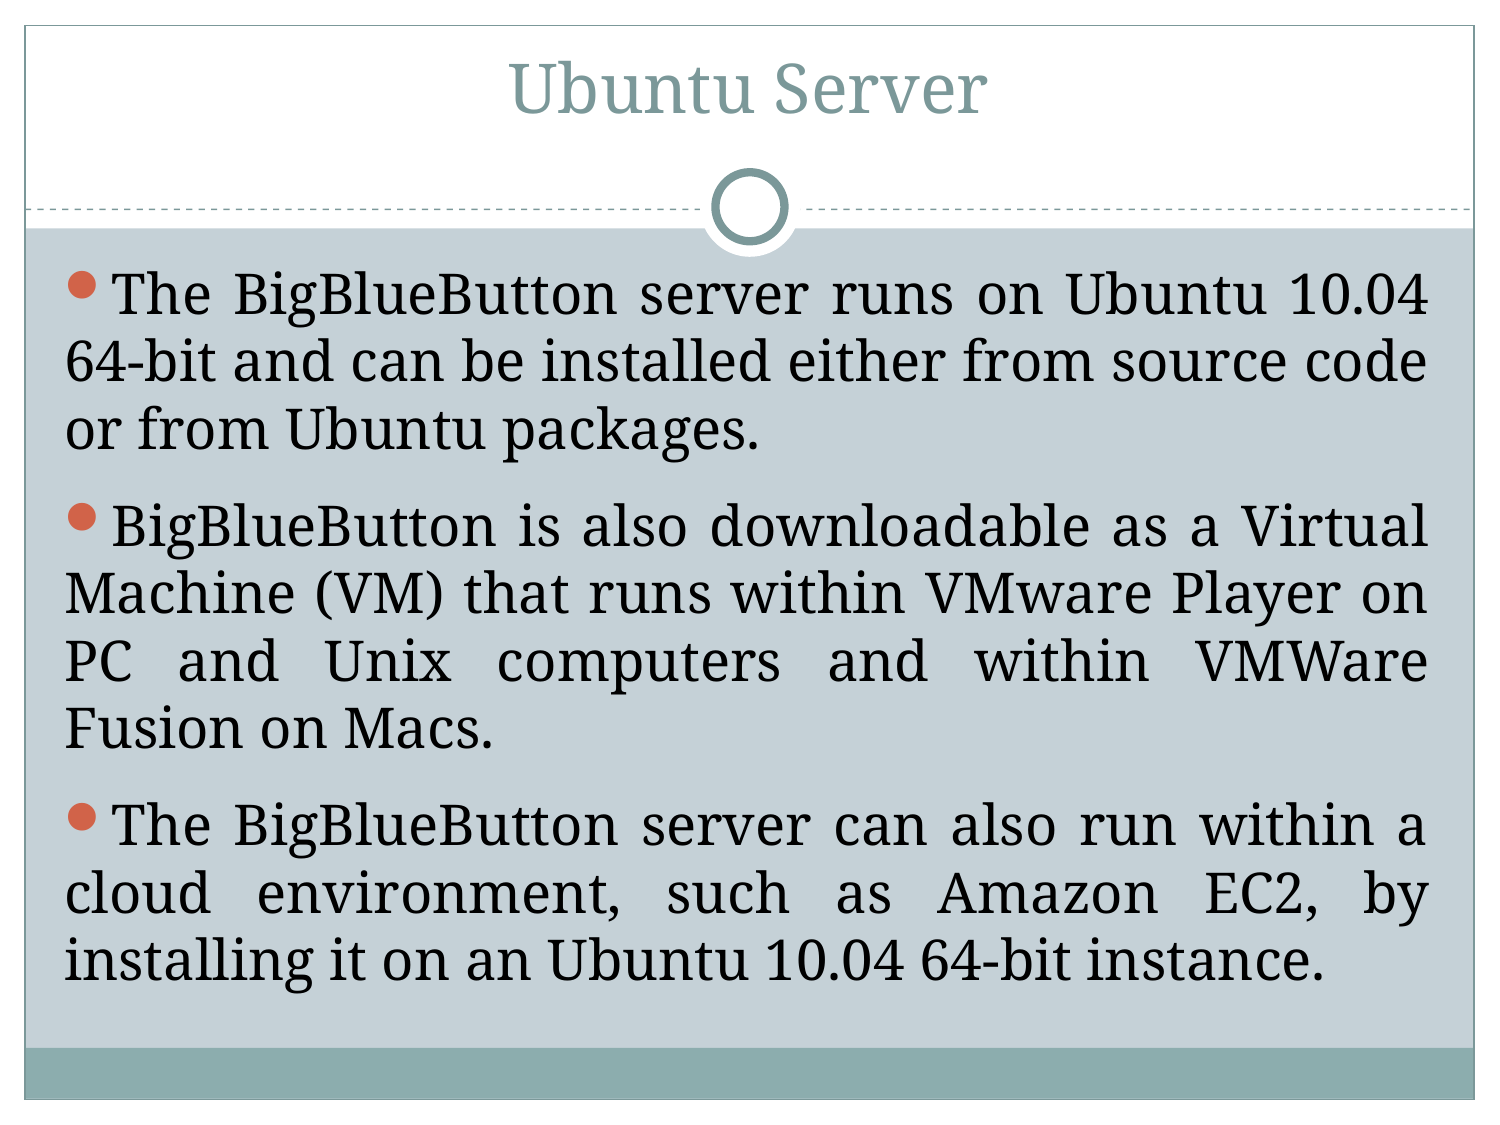

# Ubuntu Server
The BigBlueButton server runs on Ubuntu 10.04 64-bit and can be installed either from source code or from Ubuntu packages.
BigBlueButton is also downloadable as a Virtual Machine (VM) that runs within VMware Player on PC and Unix computers and within VMWare Fusion on Macs.
The BigBlueButton server can also run within a cloud environment, such as Amazon EC2, by installing it on an Ubuntu 10.04 64-bit instance.